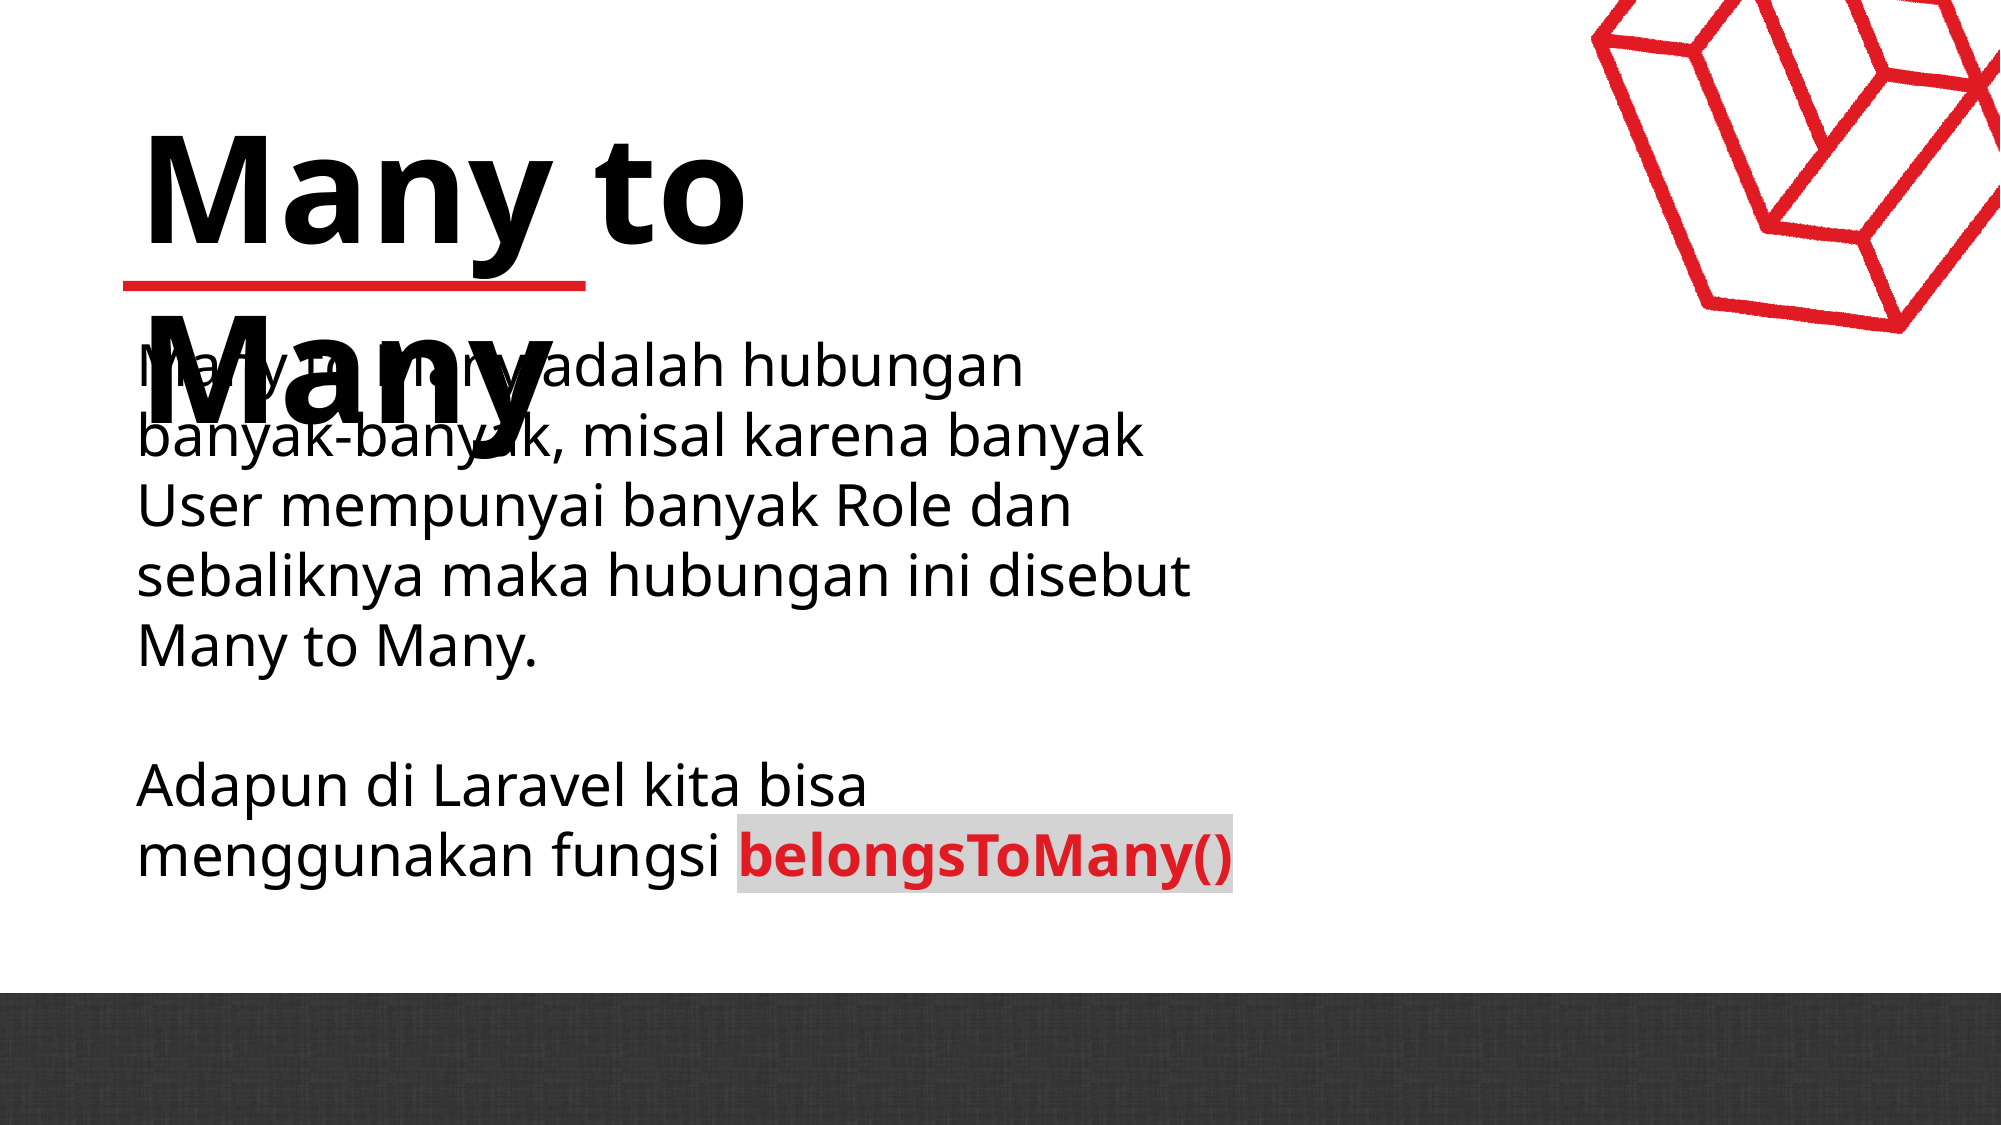

Many to Many
Many to Many adalah hubungan banyak-banyak, misal karena banyak User mempunyai banyak Role dan sebaliknya maka hubungan ini disebut Many to Many.
Adapun di Laravel kita bisa menggunakan fungsi belongsToMany()